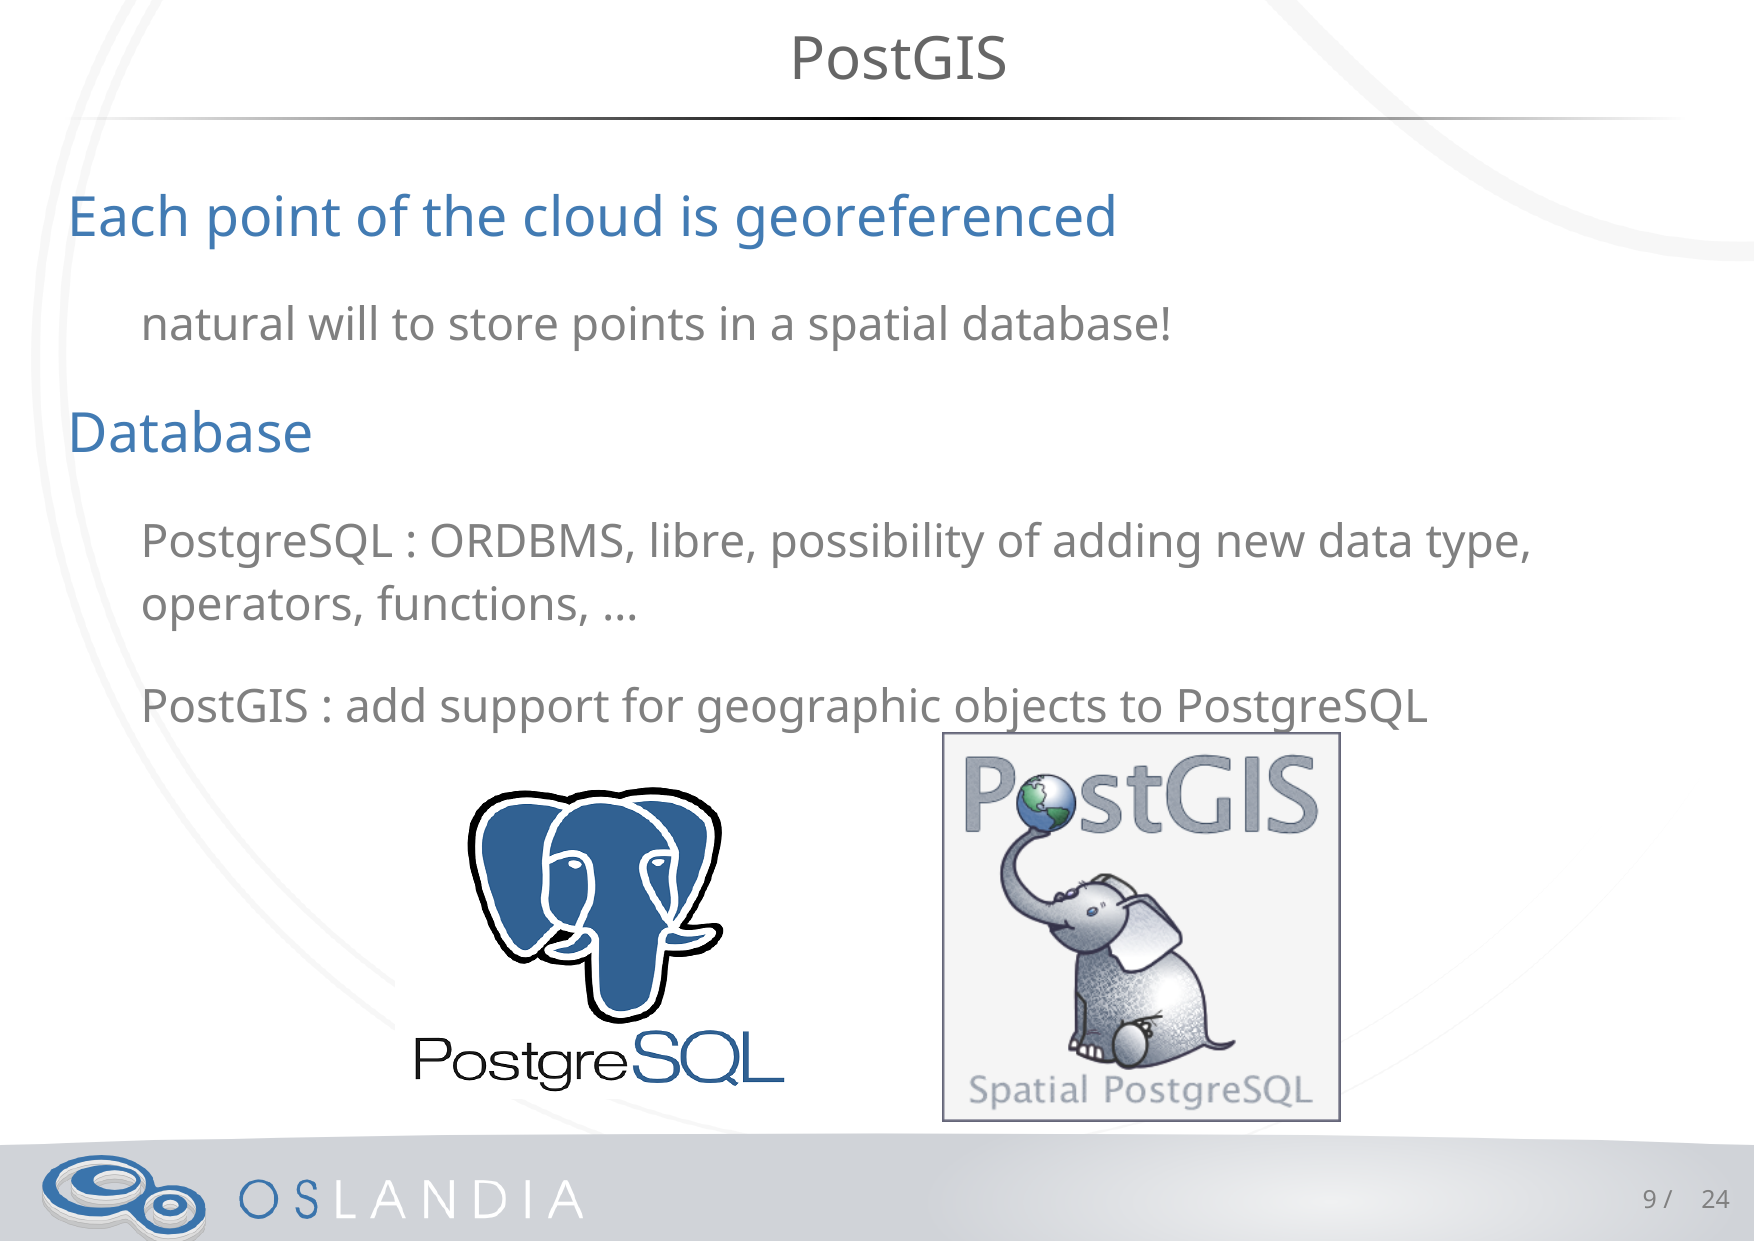

# PostGIS
Each point of the cloud is georeferenced
natural will to store points in a spatial database!
Database
PostgreSQL : ORDBMS, libre, possibility of adding new data type, operators, functions, …
PostGIS : add support for geographic objects to PostgreSQL